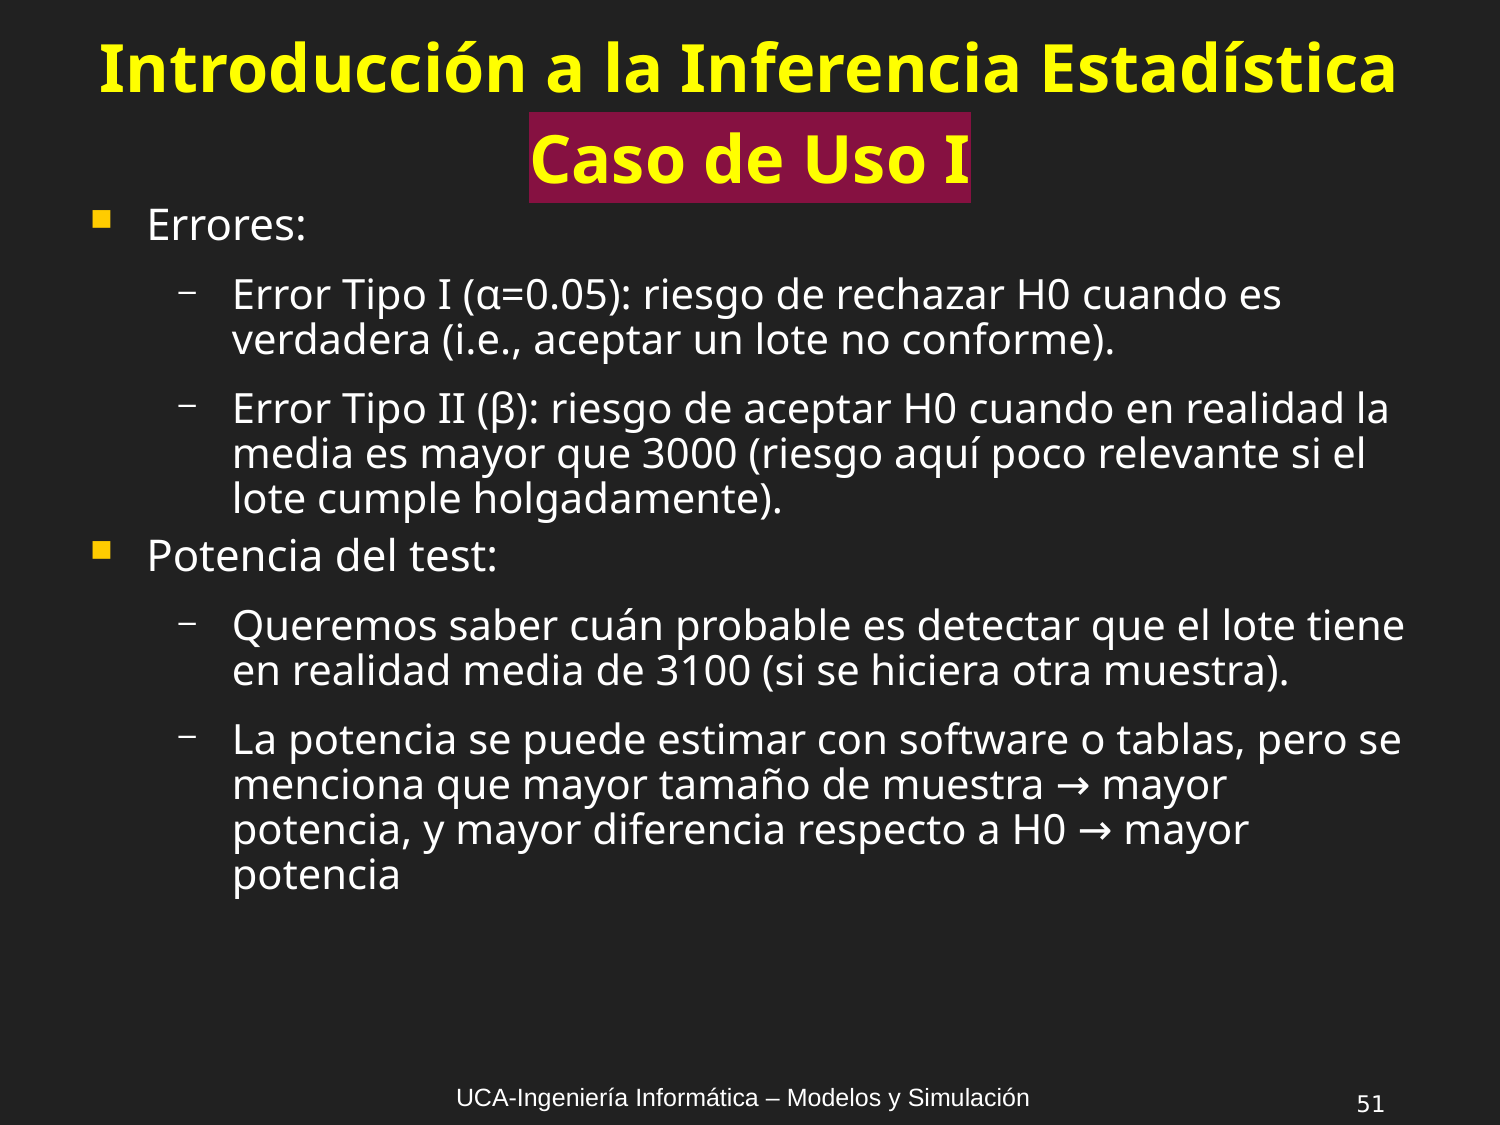

# Introducción a la Inferencia Estadística Caso de Uso I
Errores:
Error Tipo I (α=0.05): riesgo de rechazar H0​ cuando es verdadera (i.e., aceptar un lote no conforme).
Error Tipo II (β): riesgo de aceptar H0​ cuando en realidad la media es mayor que 3000 (riesgo aquí poco relevante si el lote cumple holgadamente).
Potencia del test:
Queremos saber cuán probable es detectar que el lote tiene en realidad media de 3100 (si se hiciera otra muestra).
La potencia se puede estimar con software o tablas, pero se menciona que mayor tamaño de muestra → mayor potencia, y mayor diferencia respecto a H0​ → mayor potencia